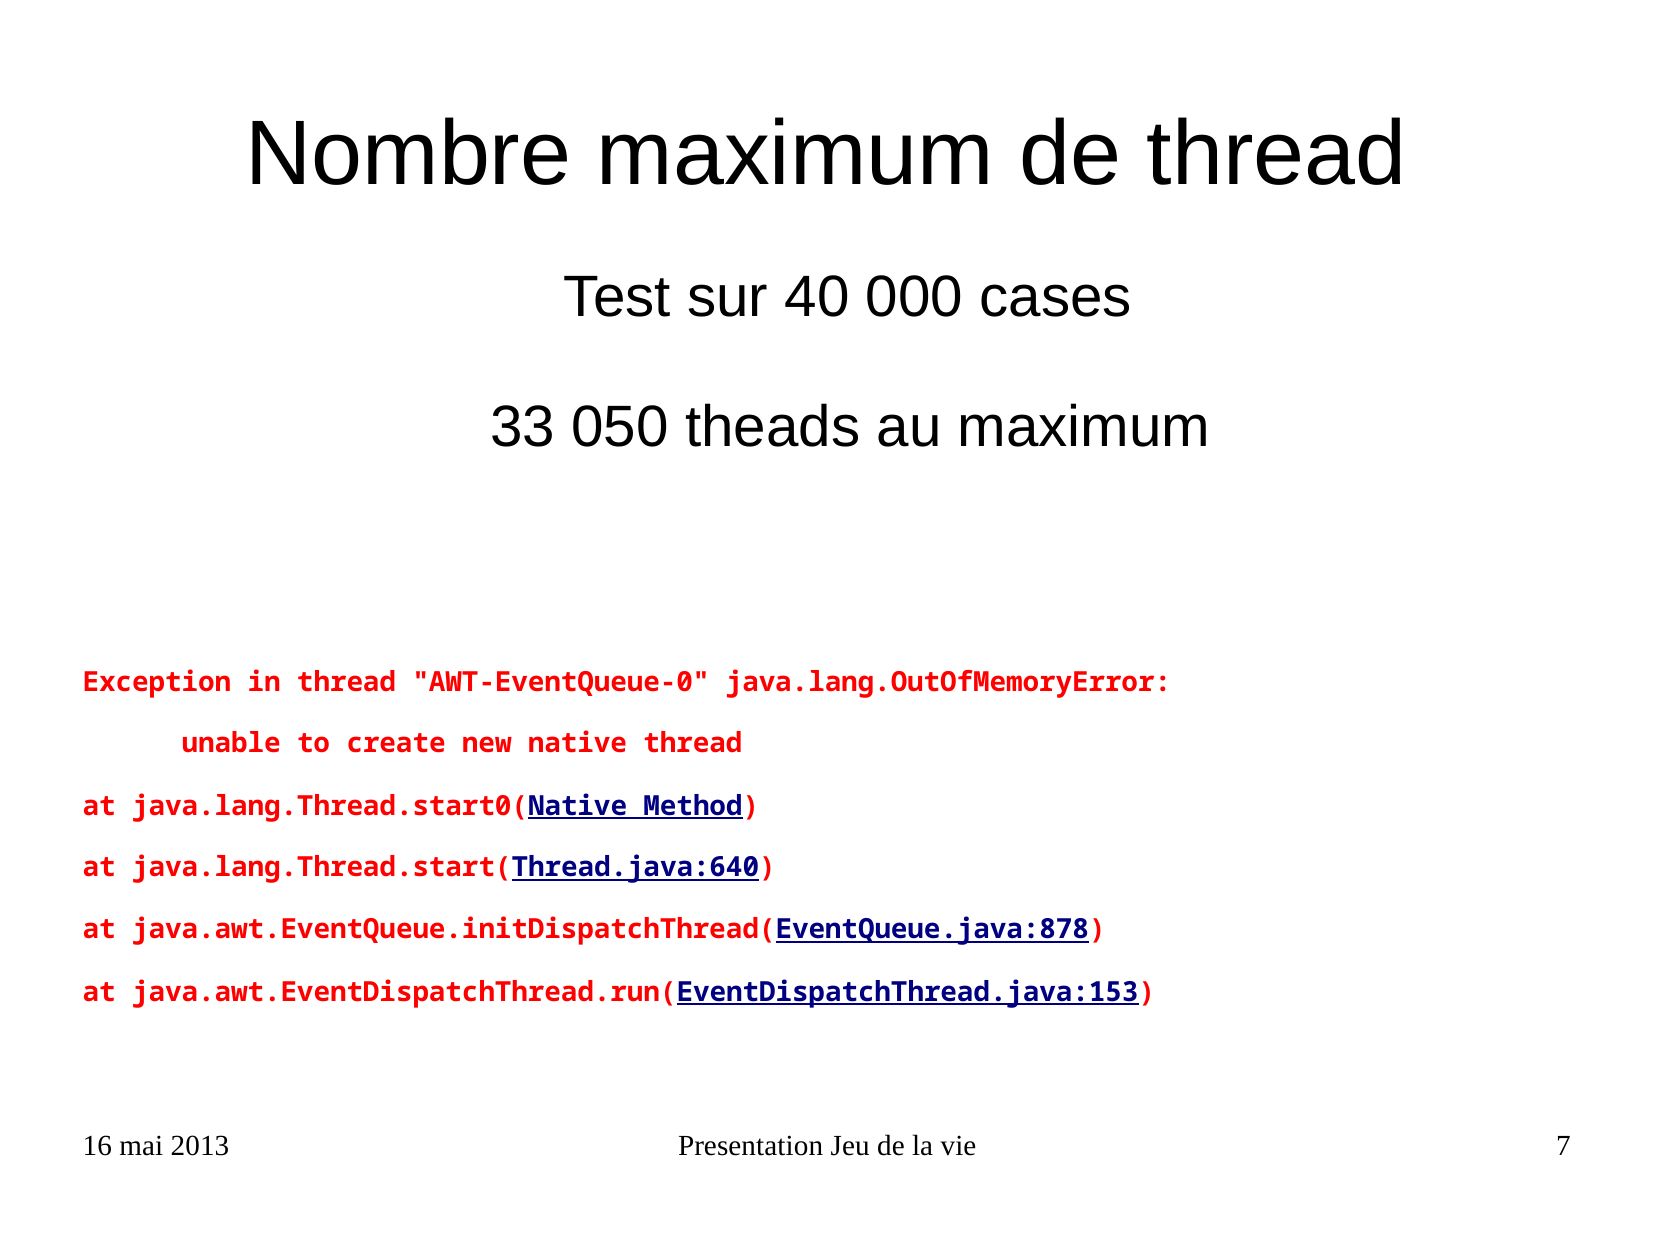

# Nombre maximum de thread
						Test sur 40 000 cases
					33 050 theads au maximum
Exception in thread "AWT-EventQueue-0" java.lang.OutOfMemoryError:
 unable to create new native thread
at java.lang.Thread.start0(Native Method)
at java.lang.Thread.start(Thread.java:640)
at java.awt.EventQueue.initDispatchThread(EventQueue.java:878)
at java.awt.EventDispatchThread.run(EventDispatchThread.java:153)
16 mai 2013
Presentation Jeu de la vie
7